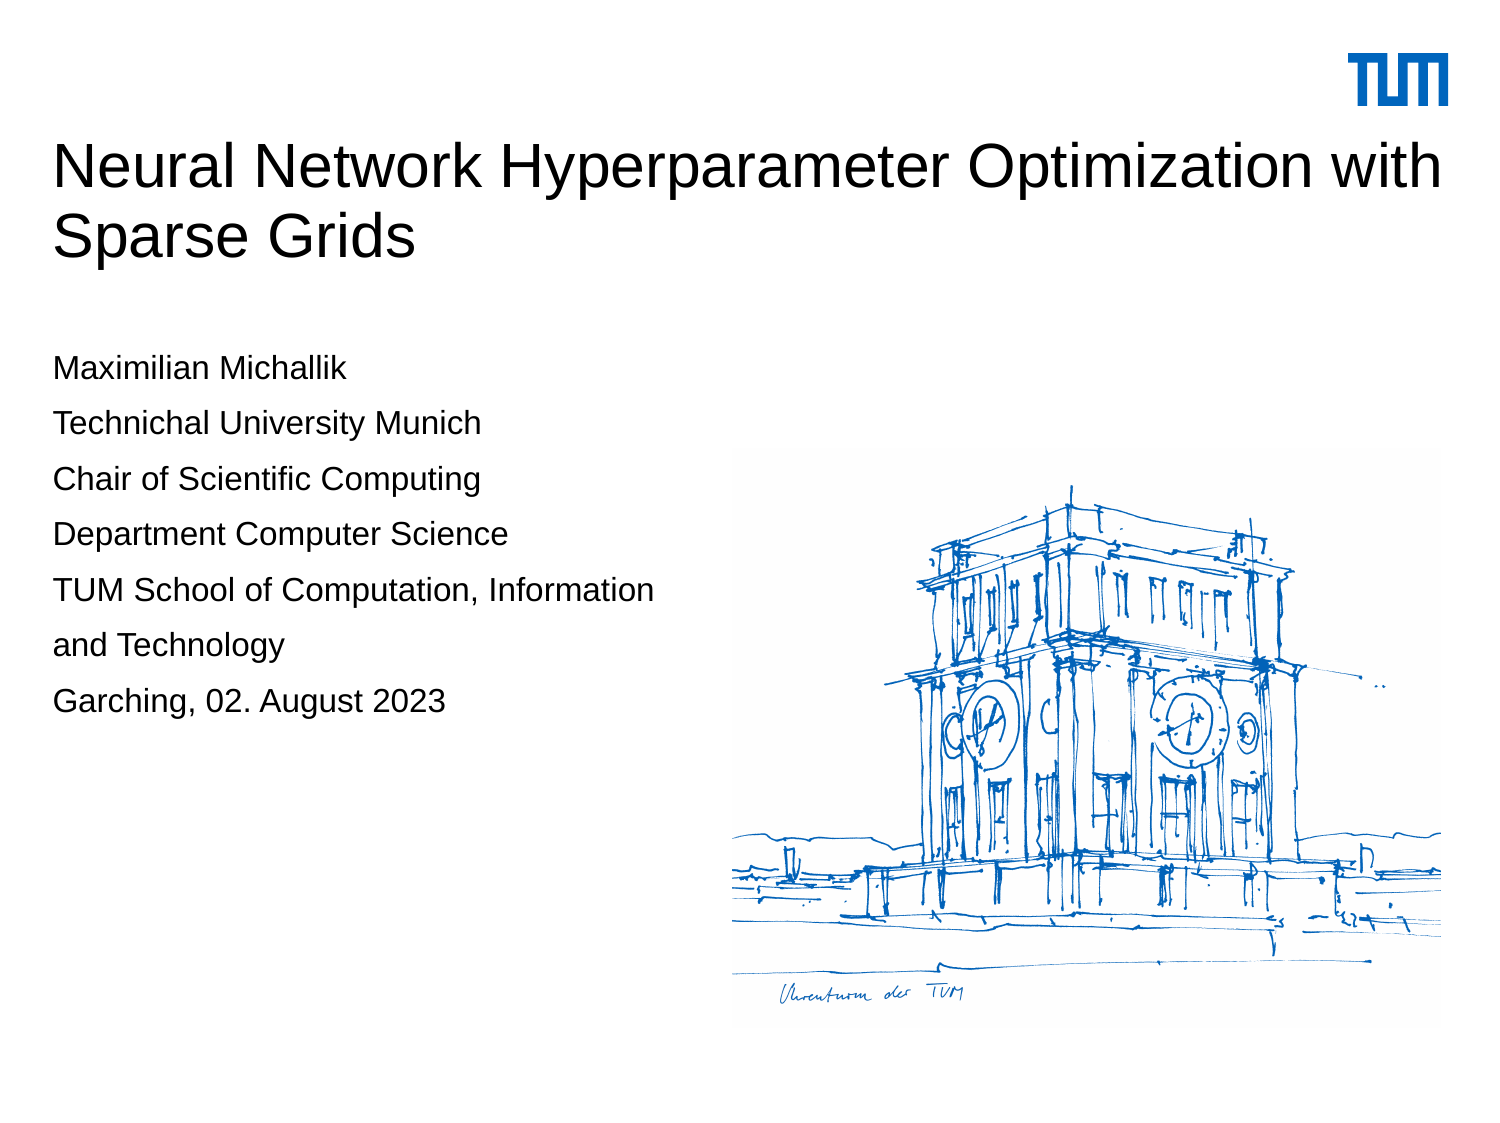

# Neural Network Hyperparameter Optimization with Sparse Grids
Maximilian Michallik
Technichal University Munich
Chair of Scientific Computing
Department Computer Science
TUM School of Computation, Information
and Technology
Garching, 02. August 2023